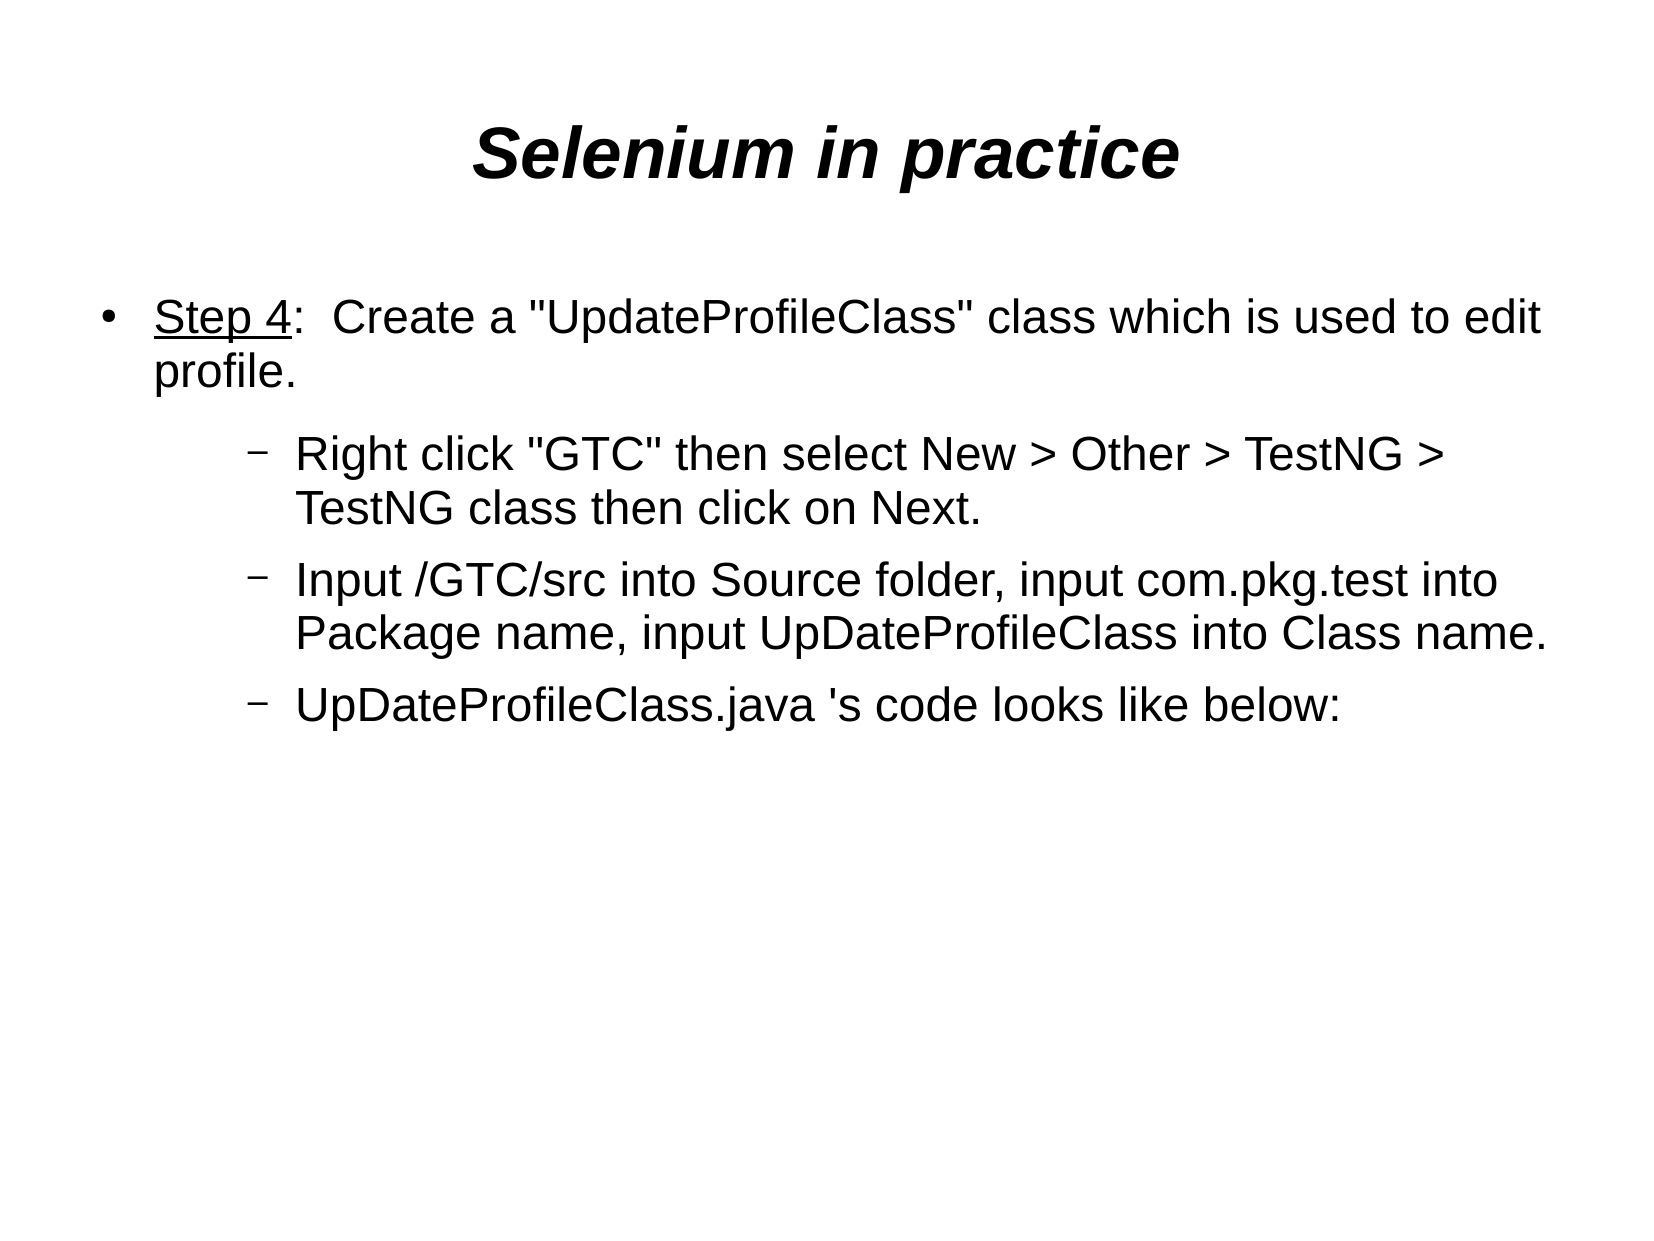

# Selenium in practice
Step 4: Create a "UpdateProfileClass" class which is used to edit profile.
Right click "GTC" then select New > Other > TestNG > TestNG class then click on Next.
Input /GTC/src into Source folder, input com.pkg.test into Package name, input UpDateProfileClass into Class name.
UpDateProfileClass.java 's code looks like below: